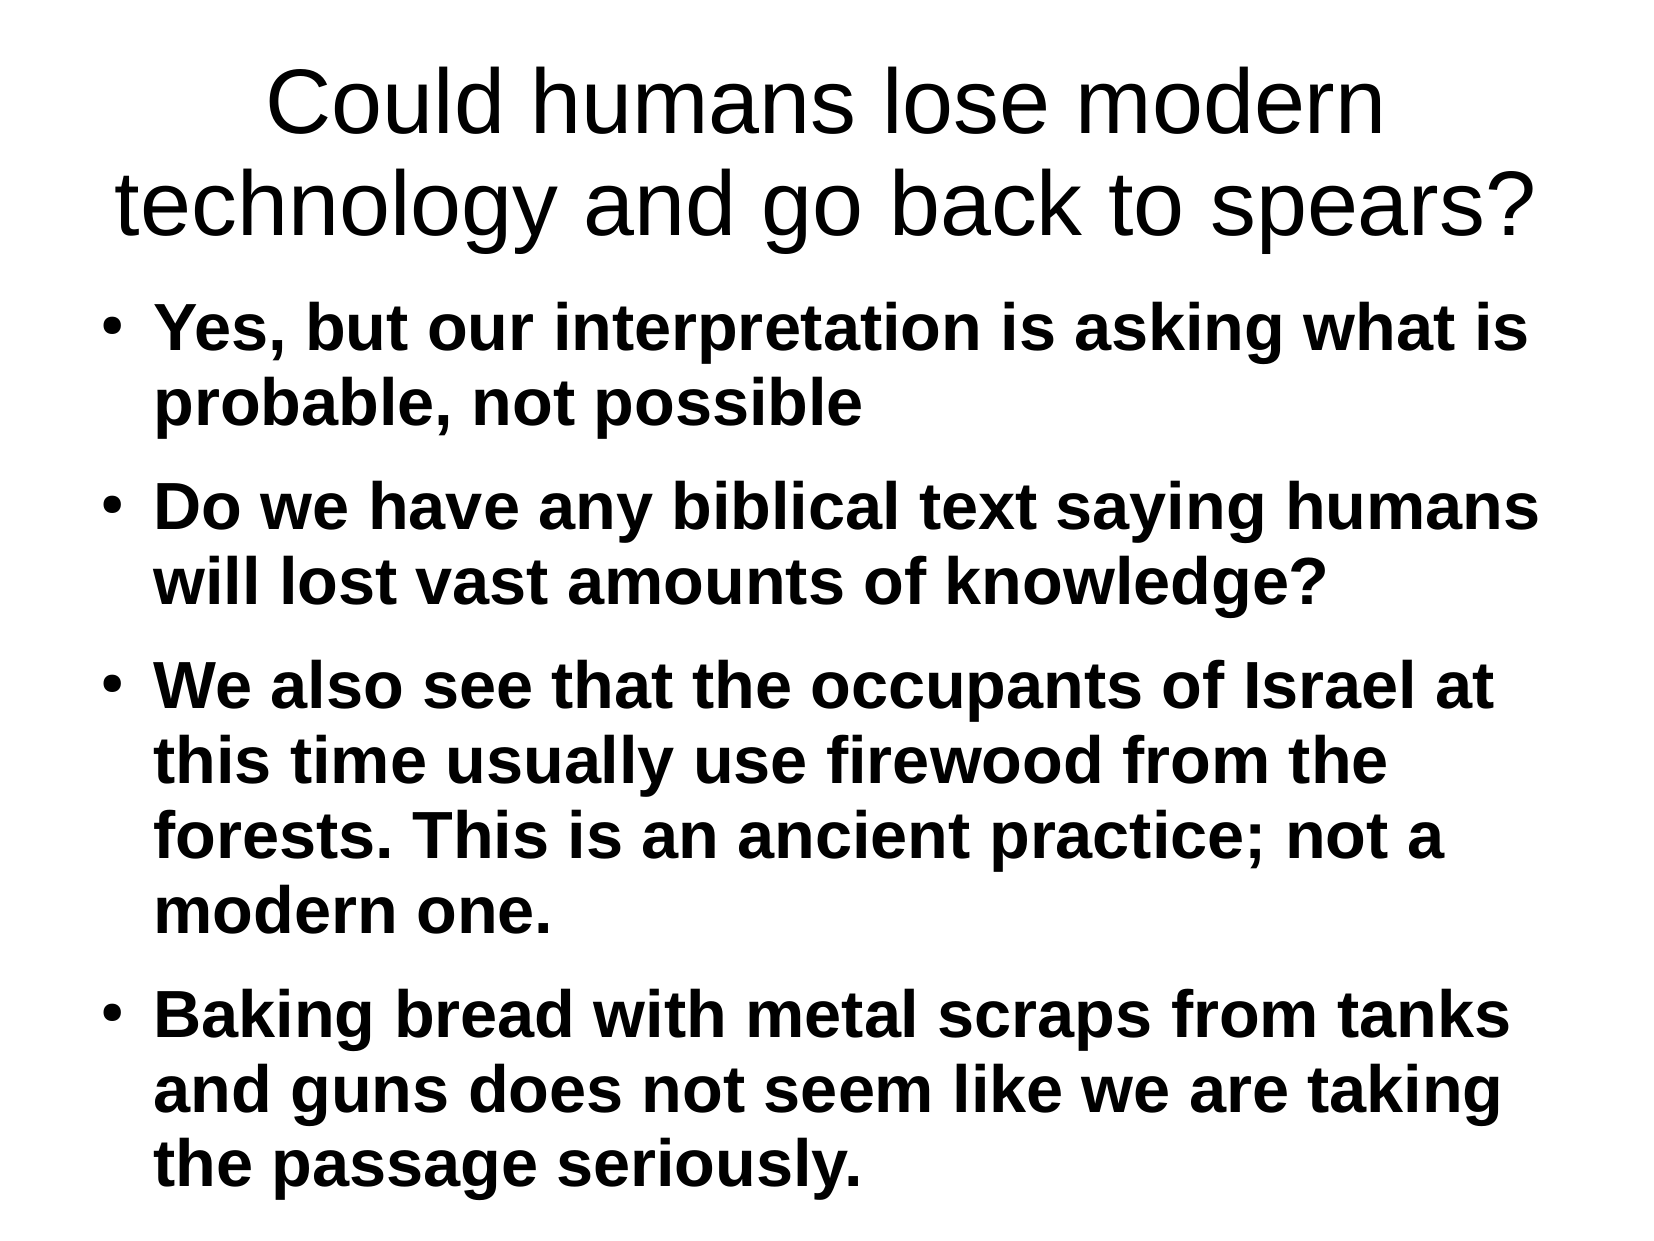

# Could humans lose modern technology and go back to spears?
Yes, but our interpretation is asking what is probable, not possible
Do we have any biblical text saying humans will lost vast amounts of knowledge?
We also see that the occupants of Israel at this time usually use firewood from the forests. This is an ancient practice; not a modern one.
Baking bread with metal scraps from tanks and guns does not seem like we are taking the passage seriously.